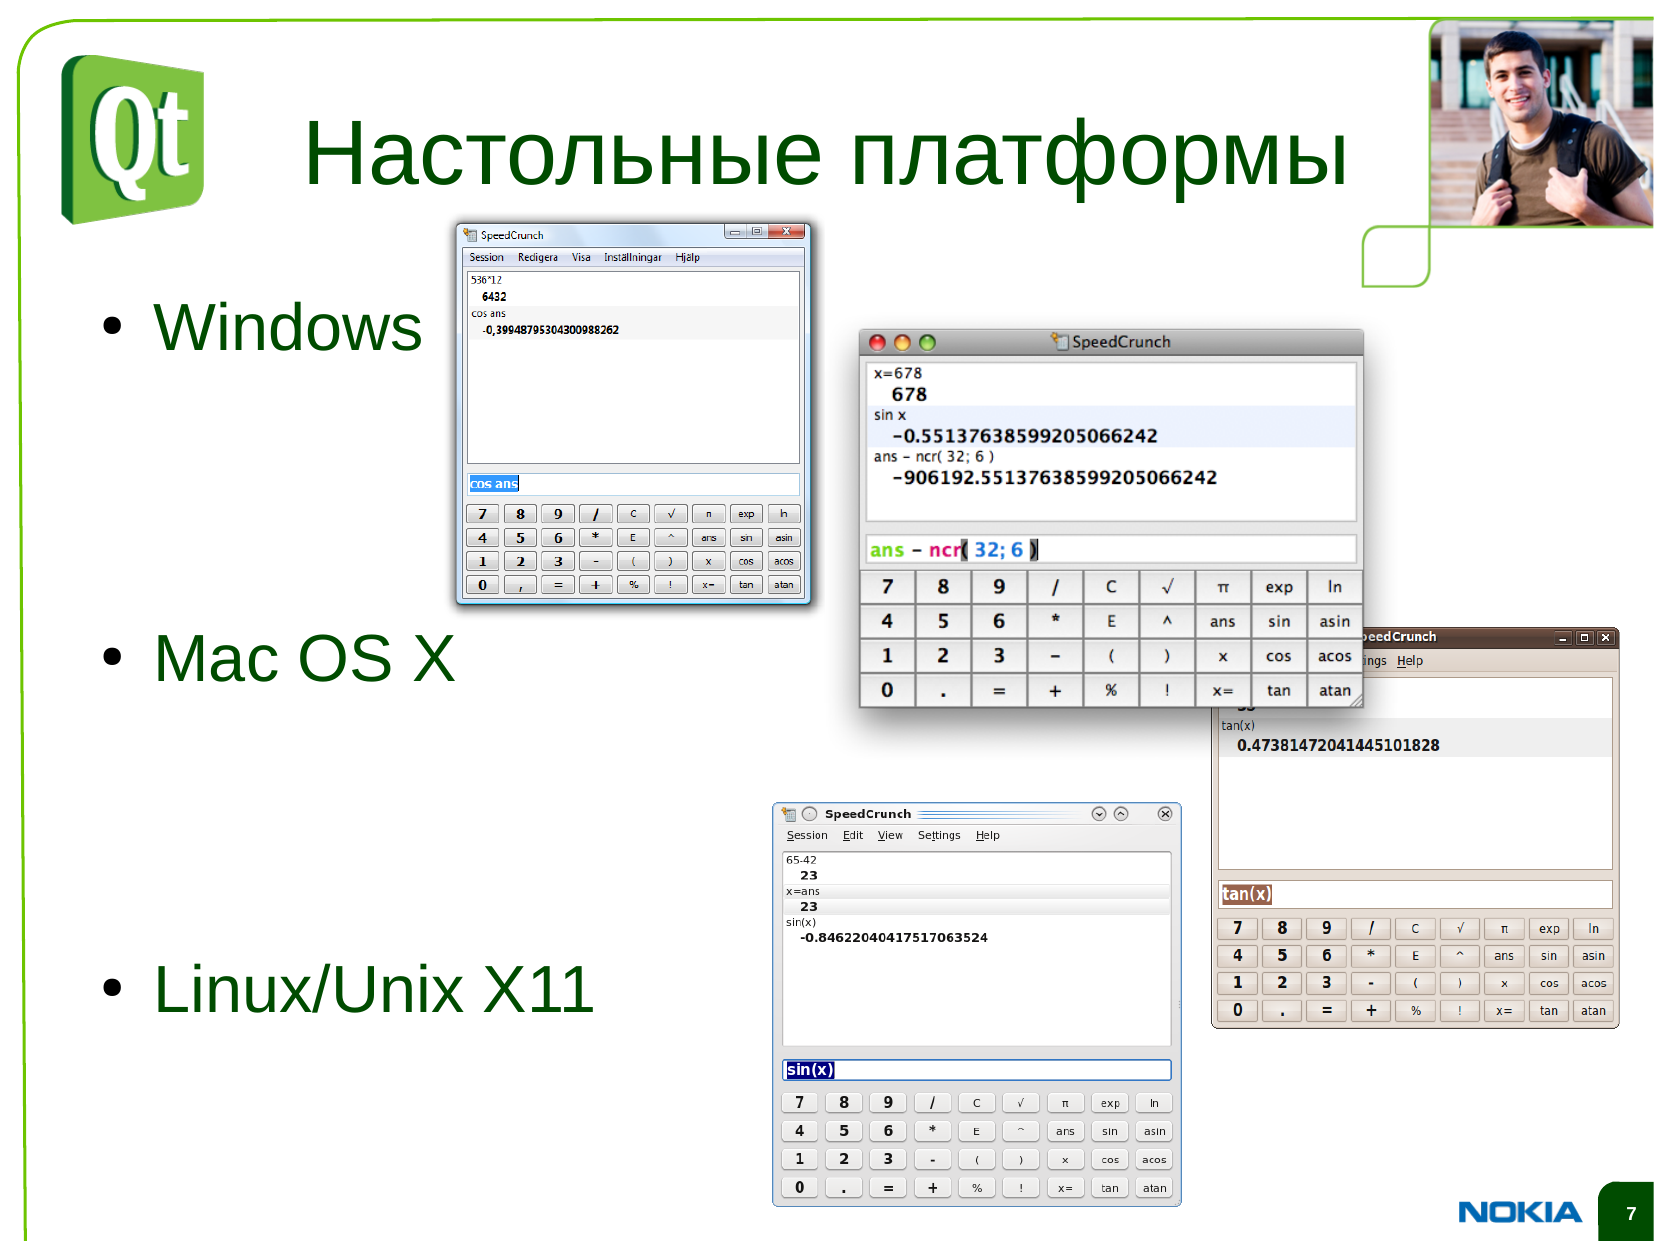

# Настольные платформы
Windows
Mac OS X
Linux/Unix X11